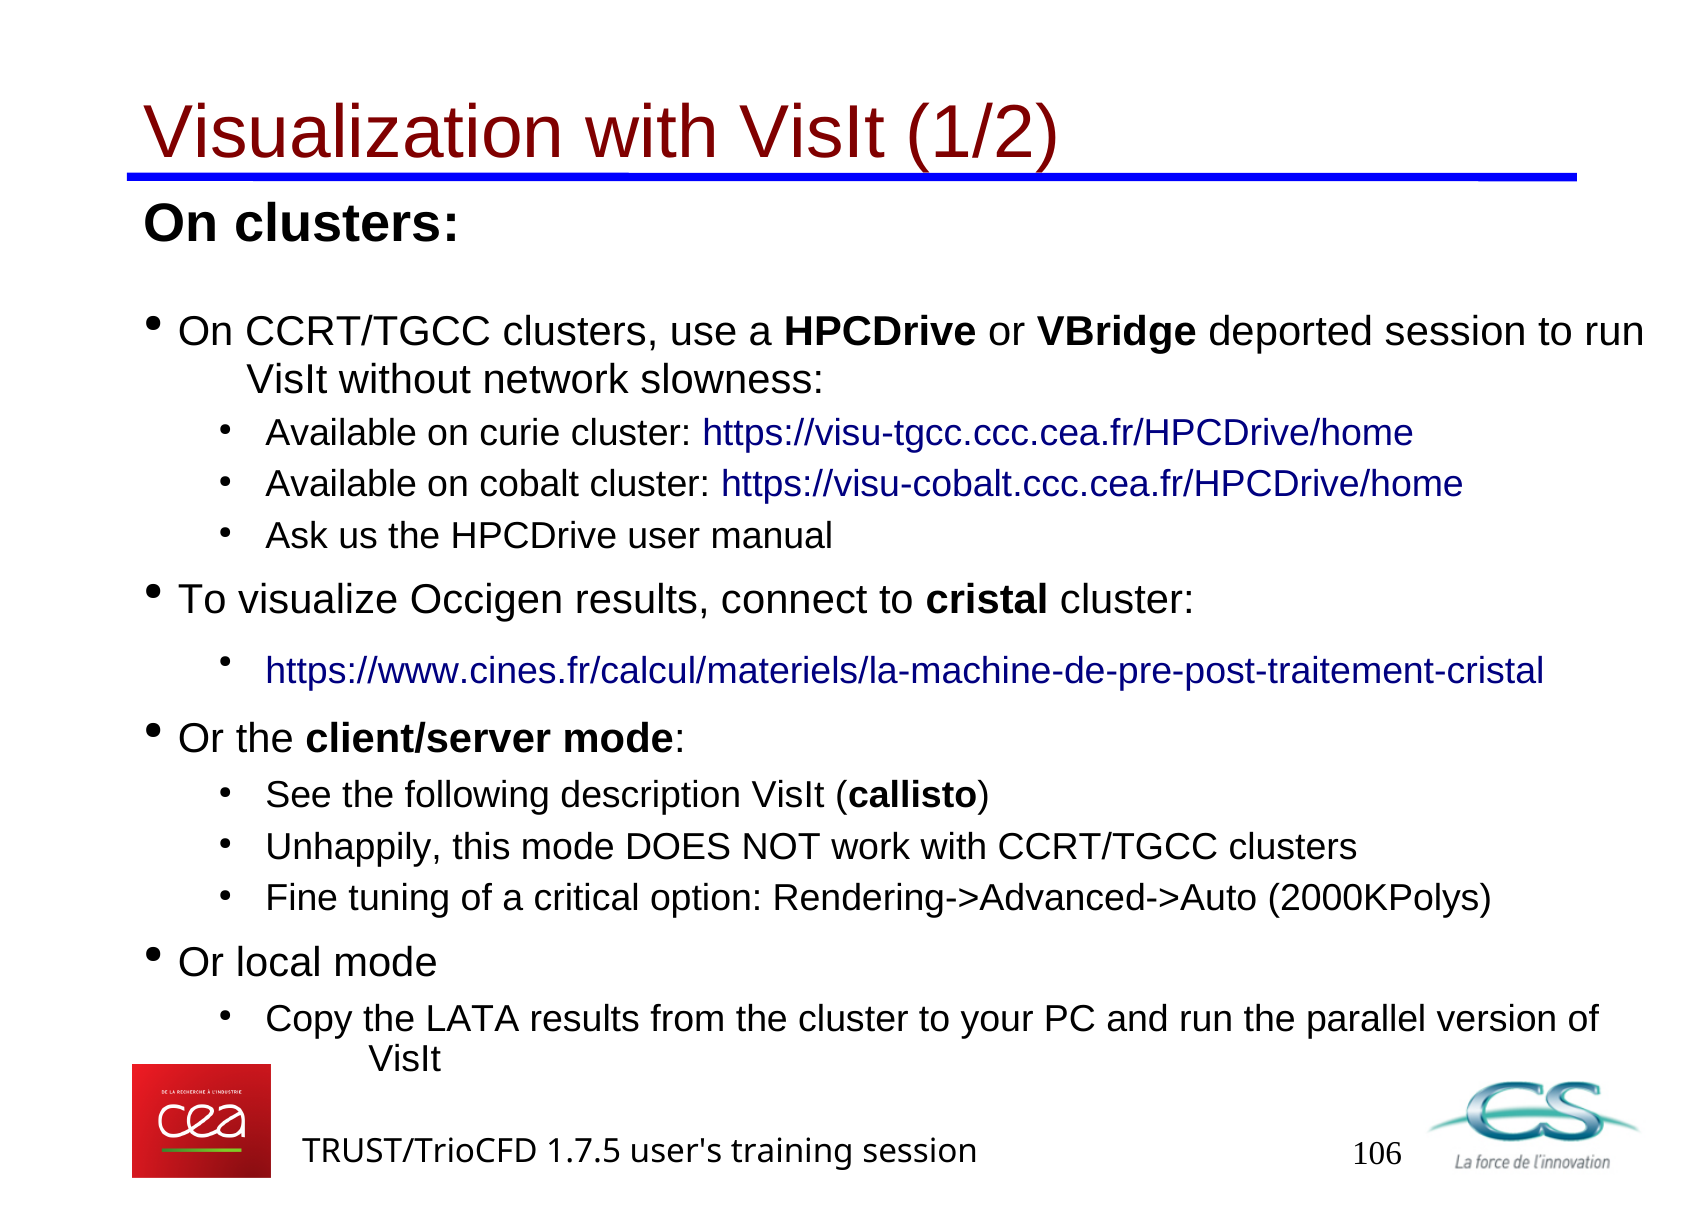

# Visualization with VisIt (1/2)
On clusters:
 On CCRT/TGCC clusters, use a HPCDrive or VBridge deported session to run VisIt without network slowness:
Available on curie cluster: https://visu-tgcc.ccc.cea.fr/HPCDrive/home
Available on cobalt cluster: https://visu-cobalt.ccc.cea.fr/HPCDrive/home
Ask us the HPCDrive user manual
 To visualize Occigen results, connect to cristal cluster:
https://www.cines.fr/calcul/materiels/la-machine-de-pre-post-traitement-cristal
 Or the client/server mode:
See the following description VisIt (callisto)
Unhappily, this mode DOES NOT work with CCRT/TGCC clusters
Fine tuning of a critical option: Rendering->Advanced->Auto (2000KPolys)
 Or local mode
Copy the LATA results from the cluster to your PC and run the parallel version of VisIt
TRUST/TrioCFD 1.7.5 user's training session
106